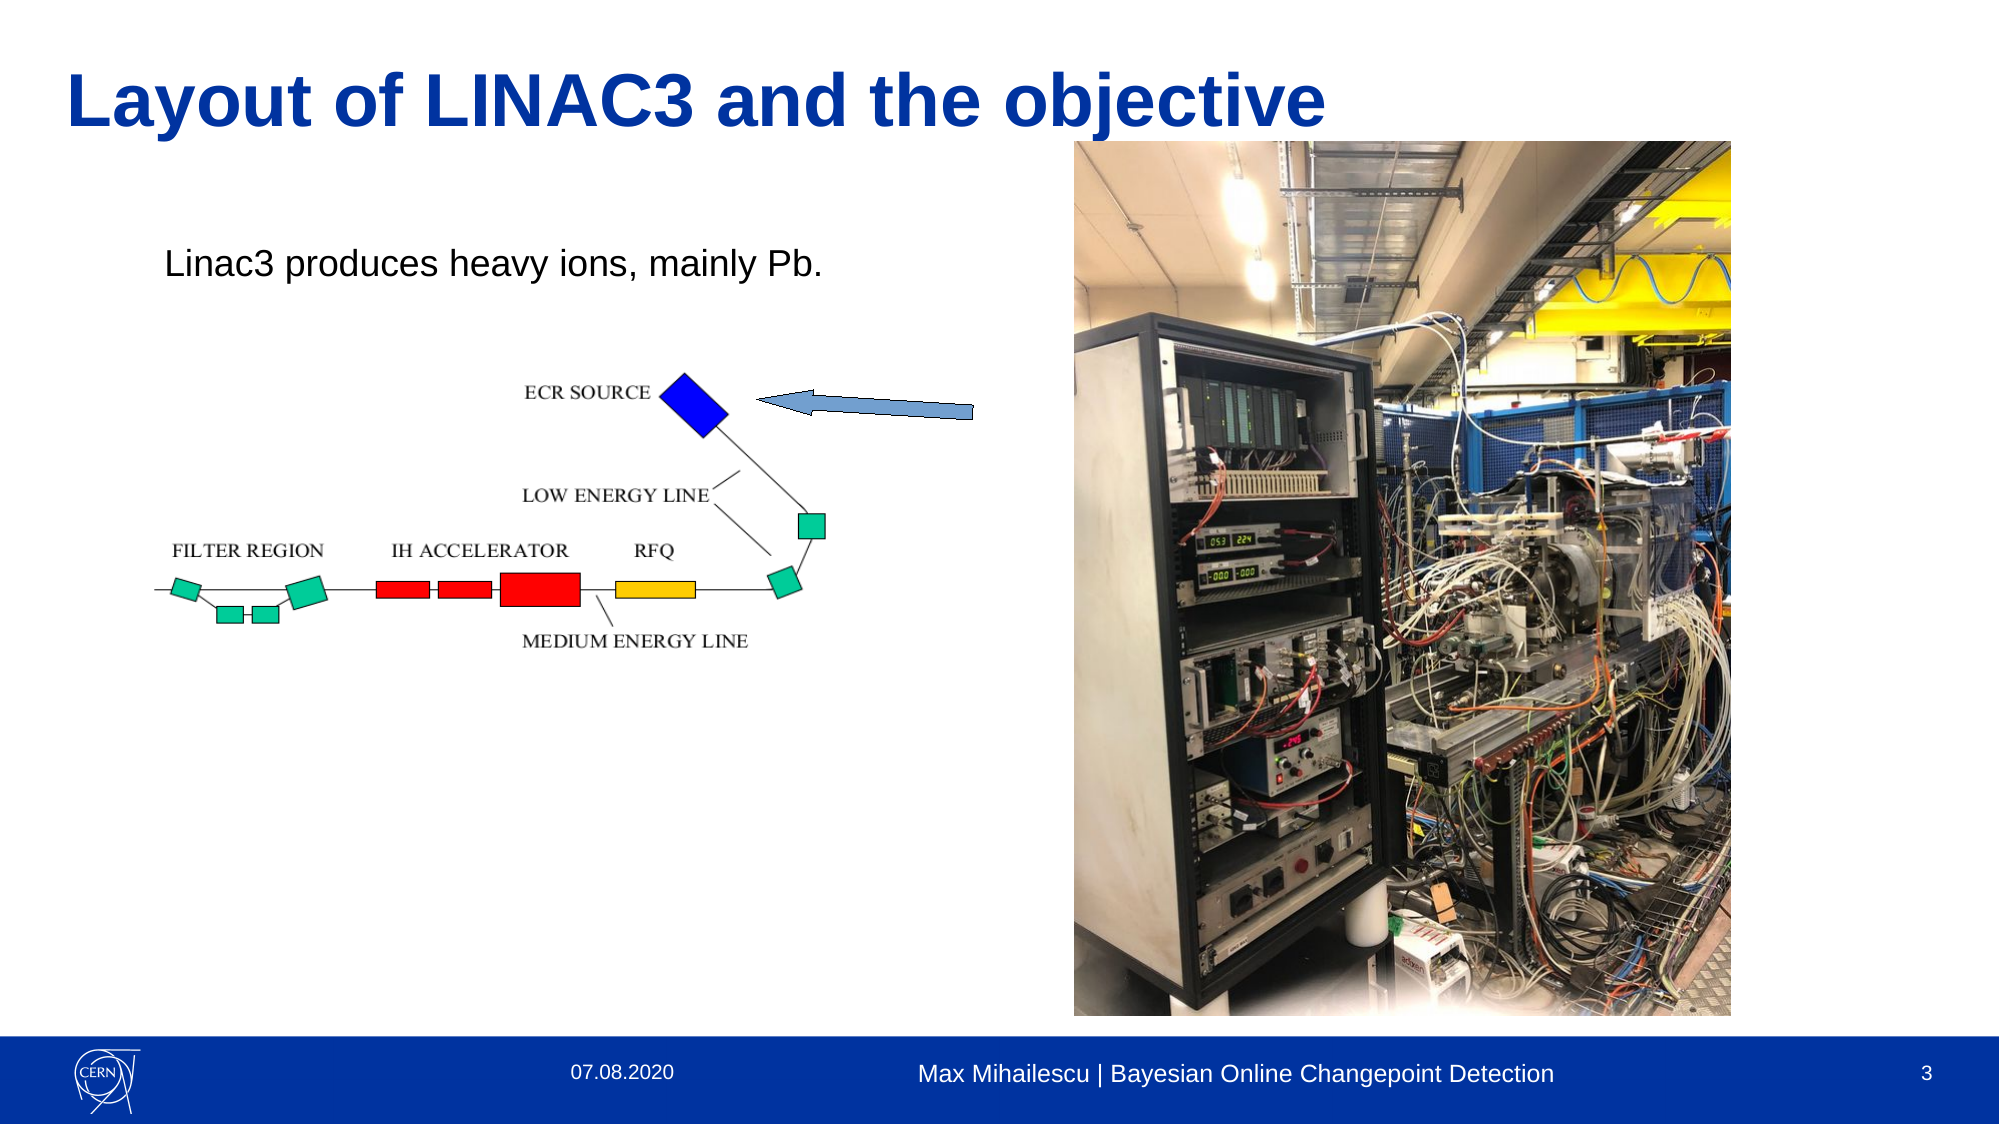

Layout of LINAC3 and the objective
Linac3 produces heavy ions, mainly Pb.
07.08.2020
Max Mihailescu | Bayesian Online Changepoint Detection